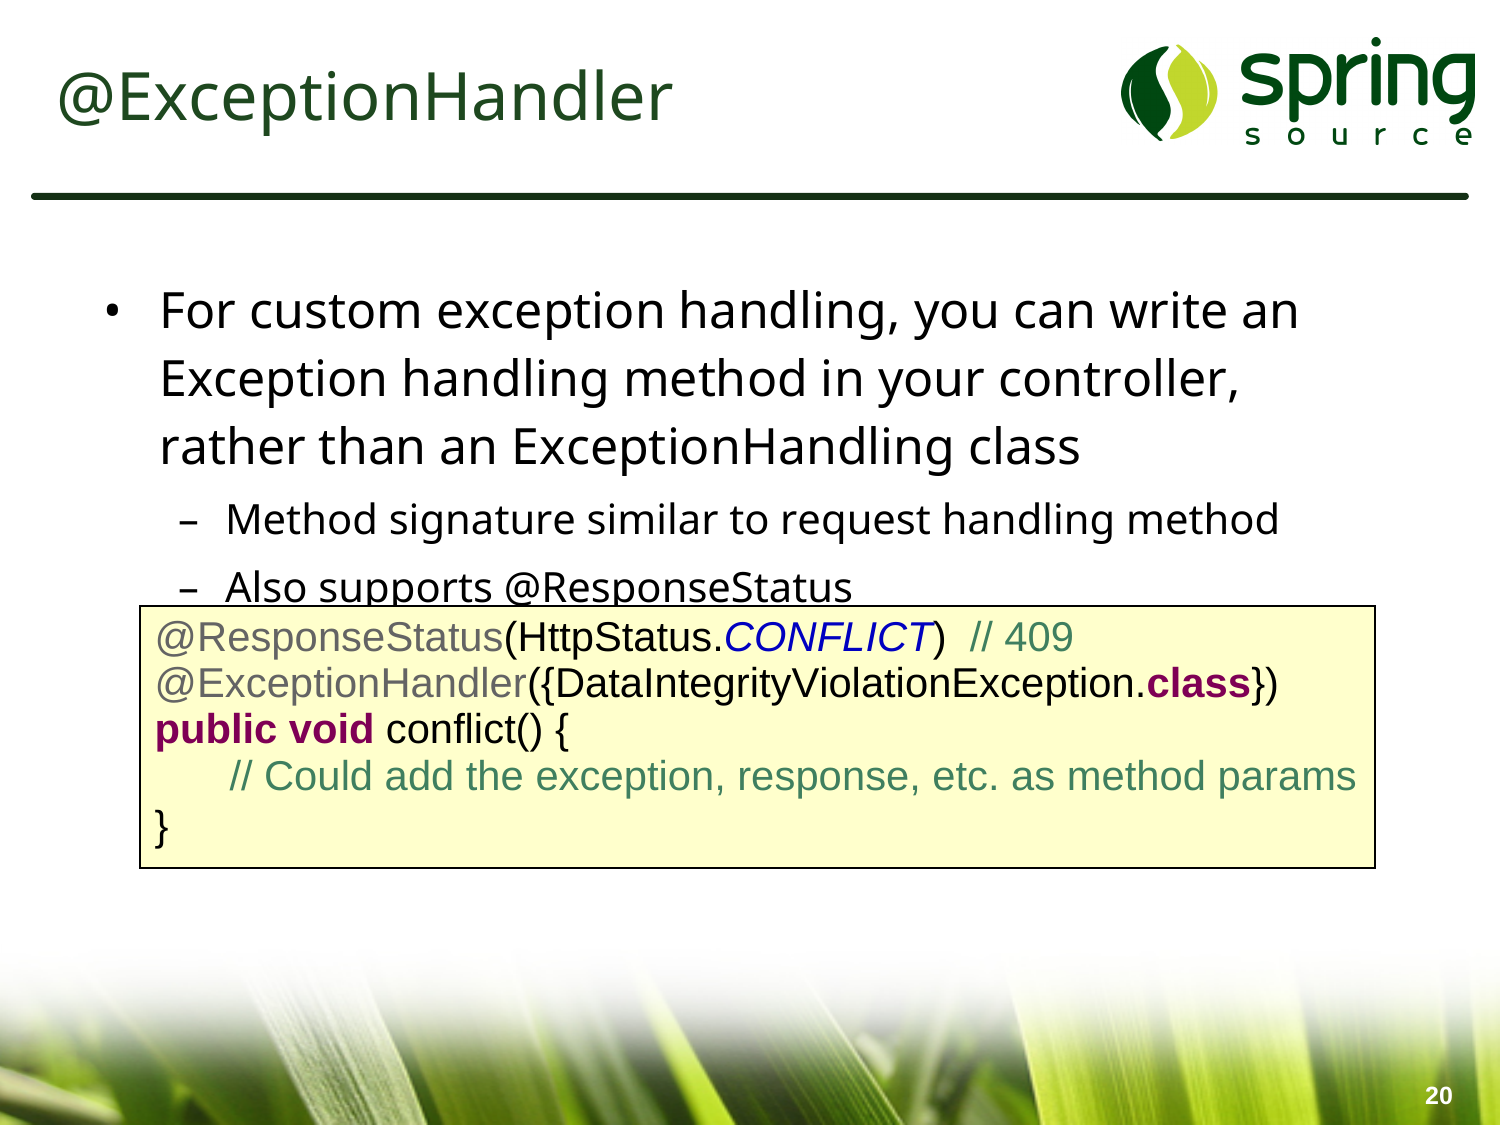

# @ExceptionHandler
For custom exception handling, you can write an Exception handling method in your controller, rather than an ExceptionHandling class
Method signature similar to request handling method
Also supports @ResponseStatus
@ResponseStatus(HttpStatus.CONFLICT) // 409
@ExceptionHandler({DataIntegrityViolationException.class})
public void conflict() {
 // Could add the exception, response, etc. as method params
}